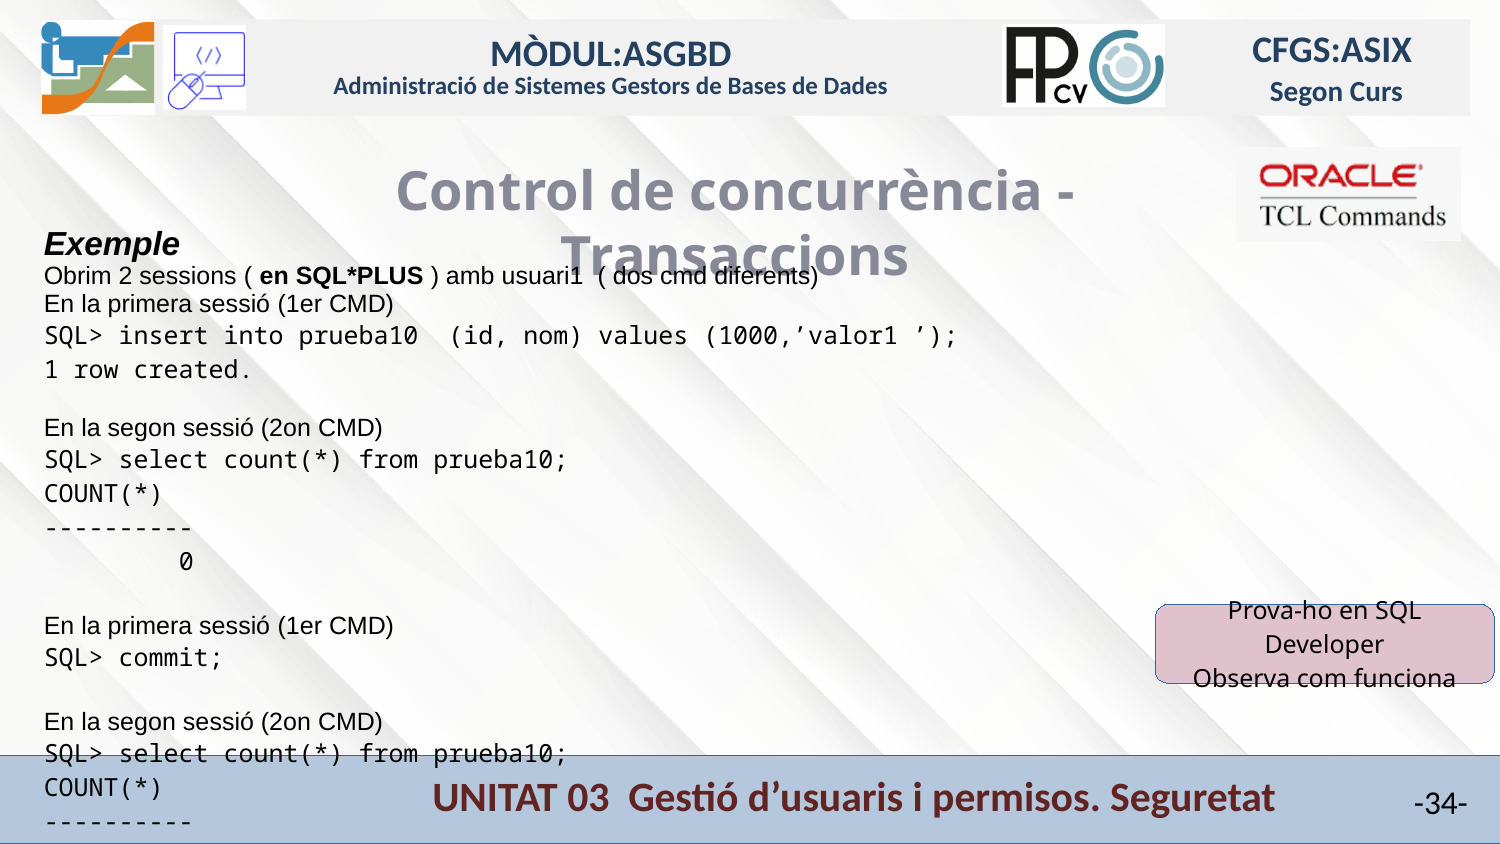

# Control de concurrència - Transaccions
Exemple
Obrim 2 sessions ( en SQL*PLUS ) amb usuari1 ( dos cmd diferents)
En la primera sessió (1er CMD)
SQL> insert into prueba10 (id, nom) values (1000,’valor1 ’);
1 row created.
En la segon sessió (2on CMD)
SQL> select count(*) from prueba10;
COUNT(*)
----------
 0
En la primera sessió (1er CMD)
SQL> commit;
En la segon sessió (2on CMD)
SQL> select count(*) from prueba10;
COUNT(*)
----------
 1
Prova-ho en SQL Developer
Observa com funciona